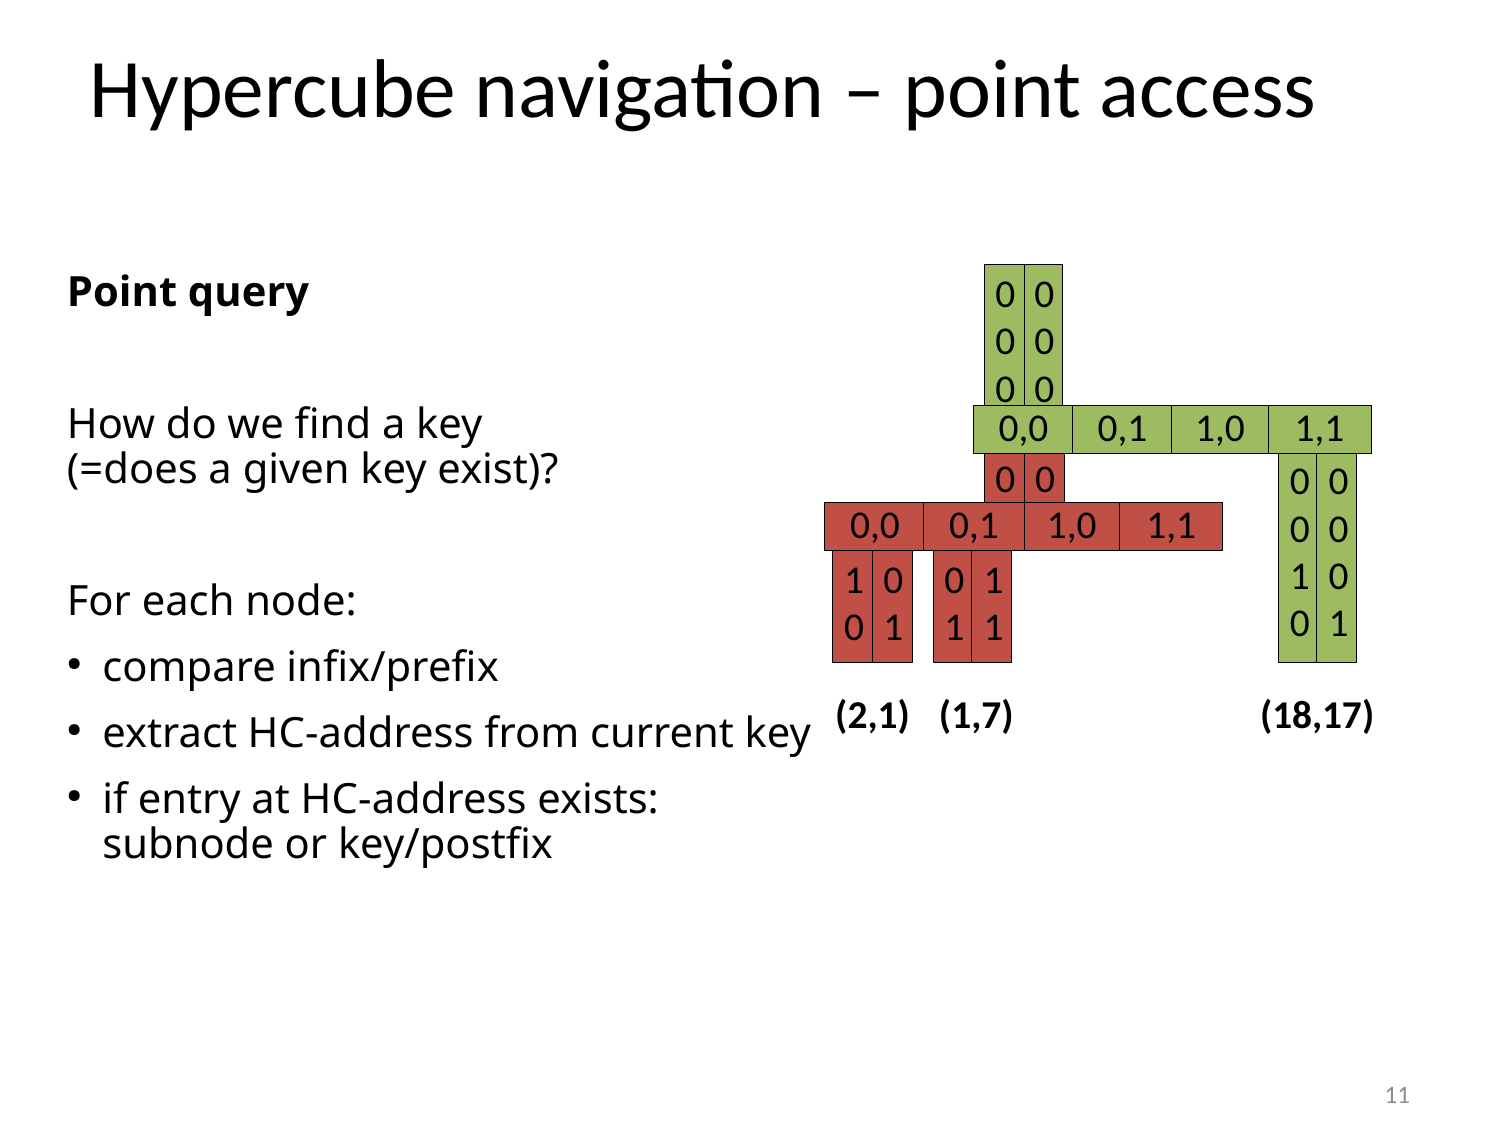

Hypercube navigation – point access
Point query
How do we find a key
(=does a given key exist)?
For each node:
compare infix/prefix
extract HC-address from current key
if entry at HC-address exists:
subnode or key/postfix